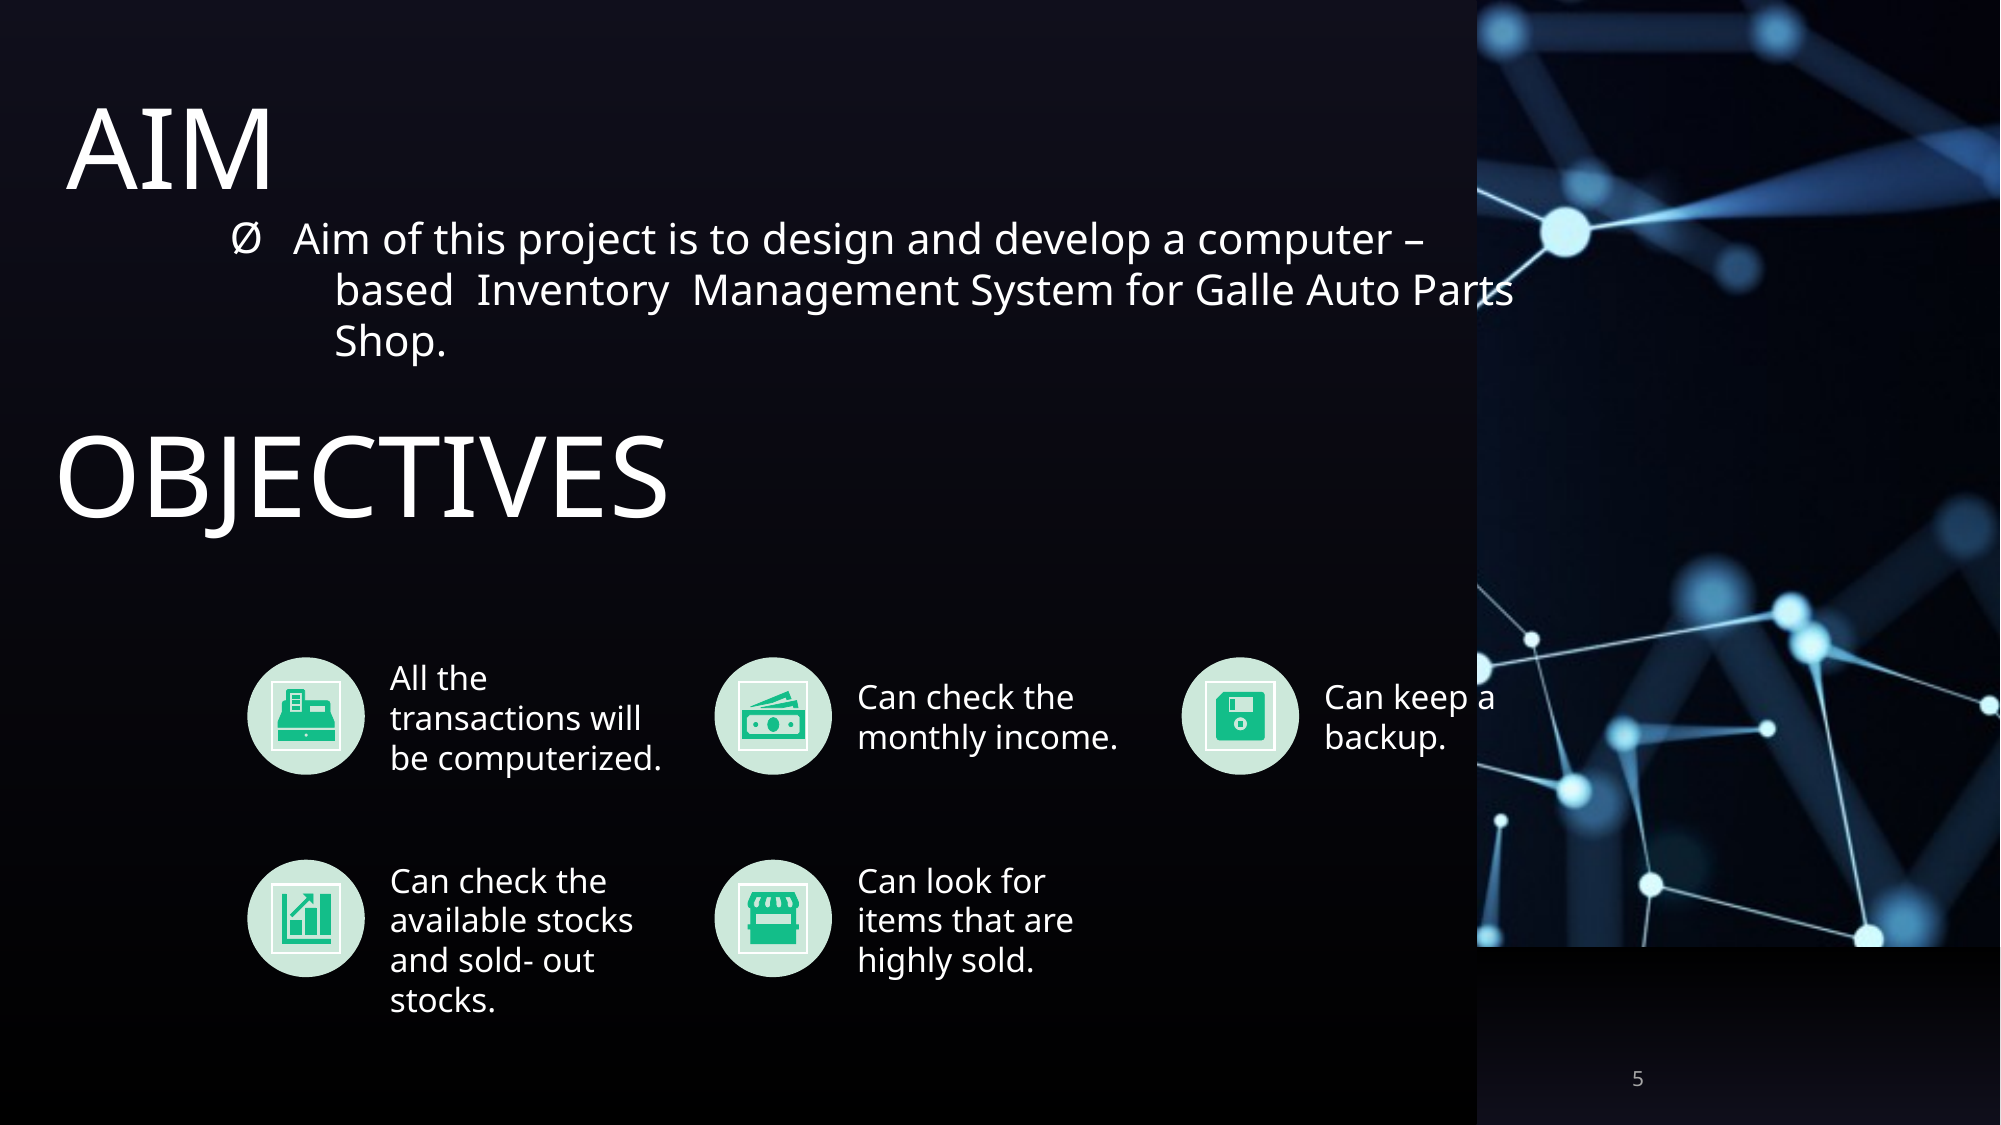

# AIM
 Aim of this project is to design and develop a computer – based Inventory Management System for Galle Auto Parts Shop.
OBJECTIVES
All the transactions will be computerized.
Can check the monthly income.
Can keep a backup.
Can check the available stocks and sold- out stocks.
Can look for items that are highly sold.
5